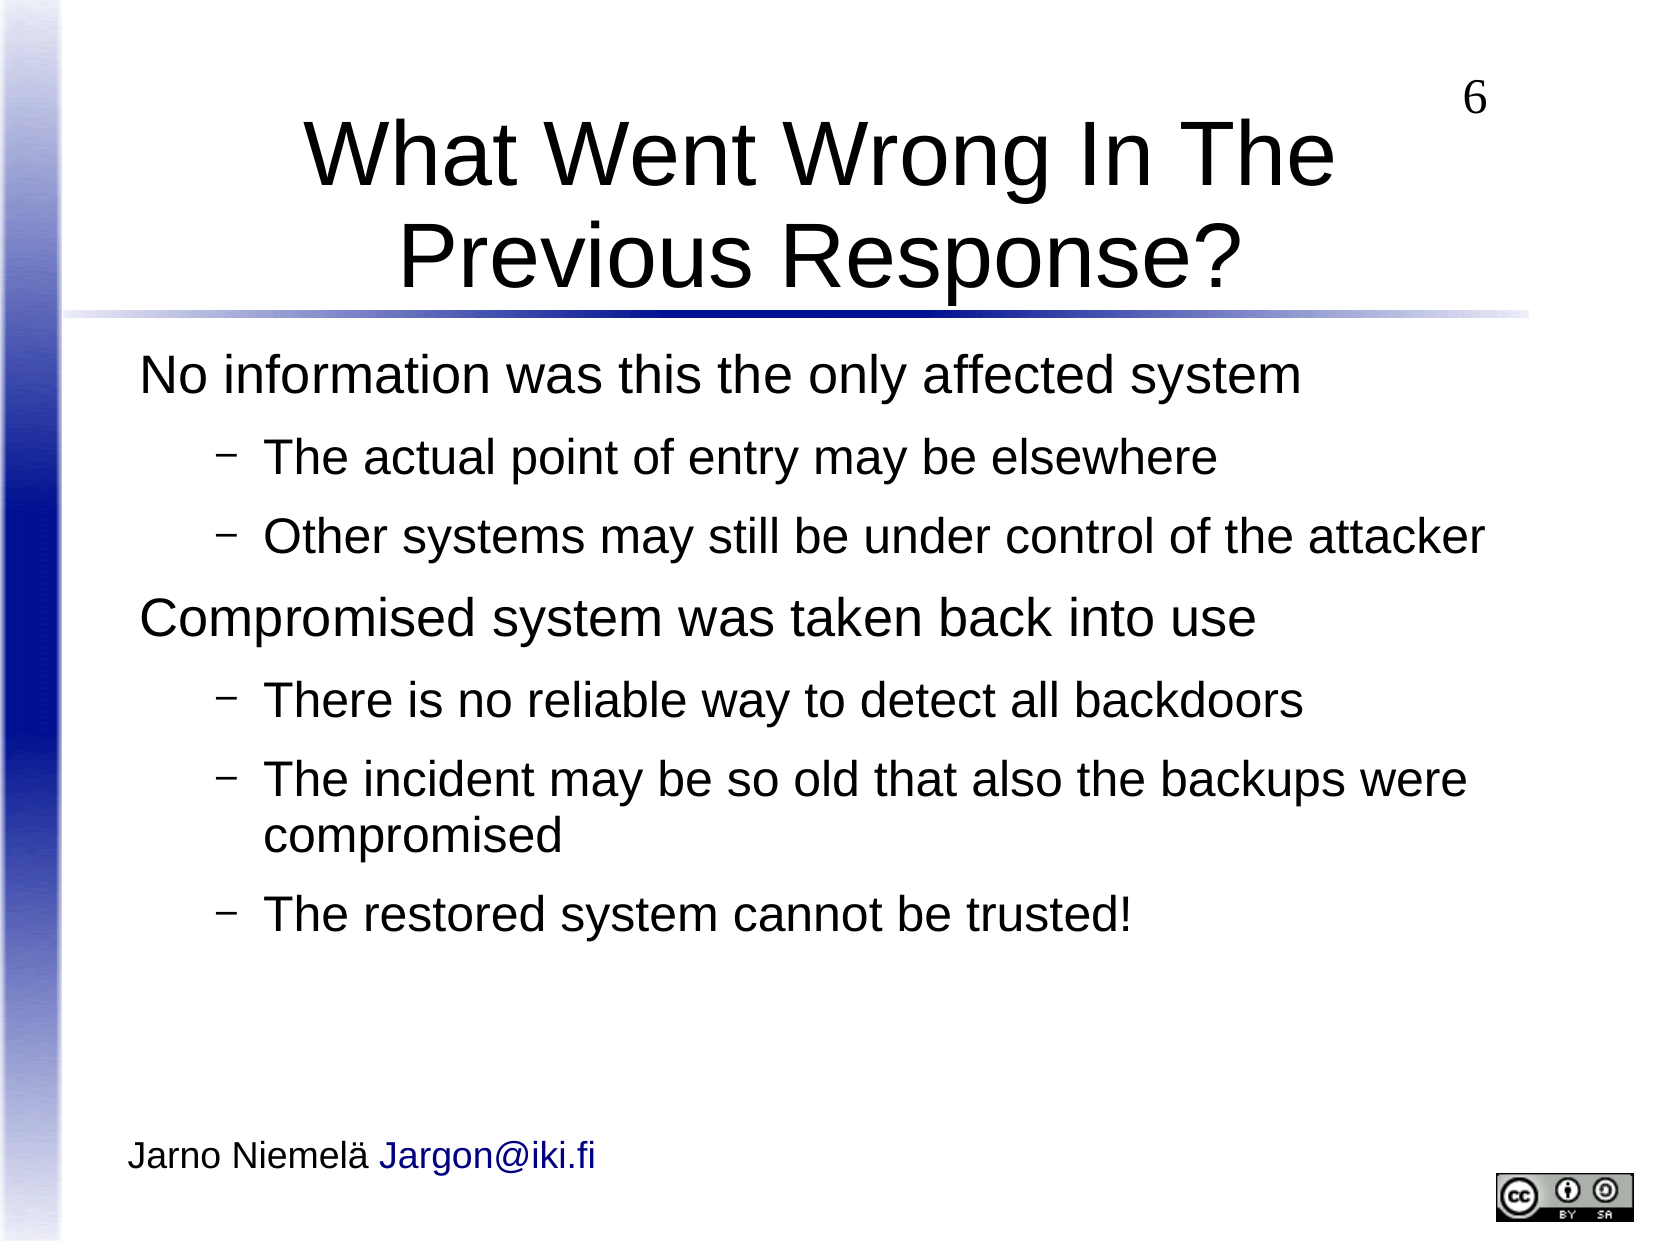

# What Went Wrong In The Previous Response?
No information was this the only affected system
The actual point of entry may be elsewhere
Other systems may still be under control of the attacker
Compromised system was taken back into use
There is no reliable way to detect all backdoors
The incident may be so old that also the backups were compromised
The restored system cannot be trusted!